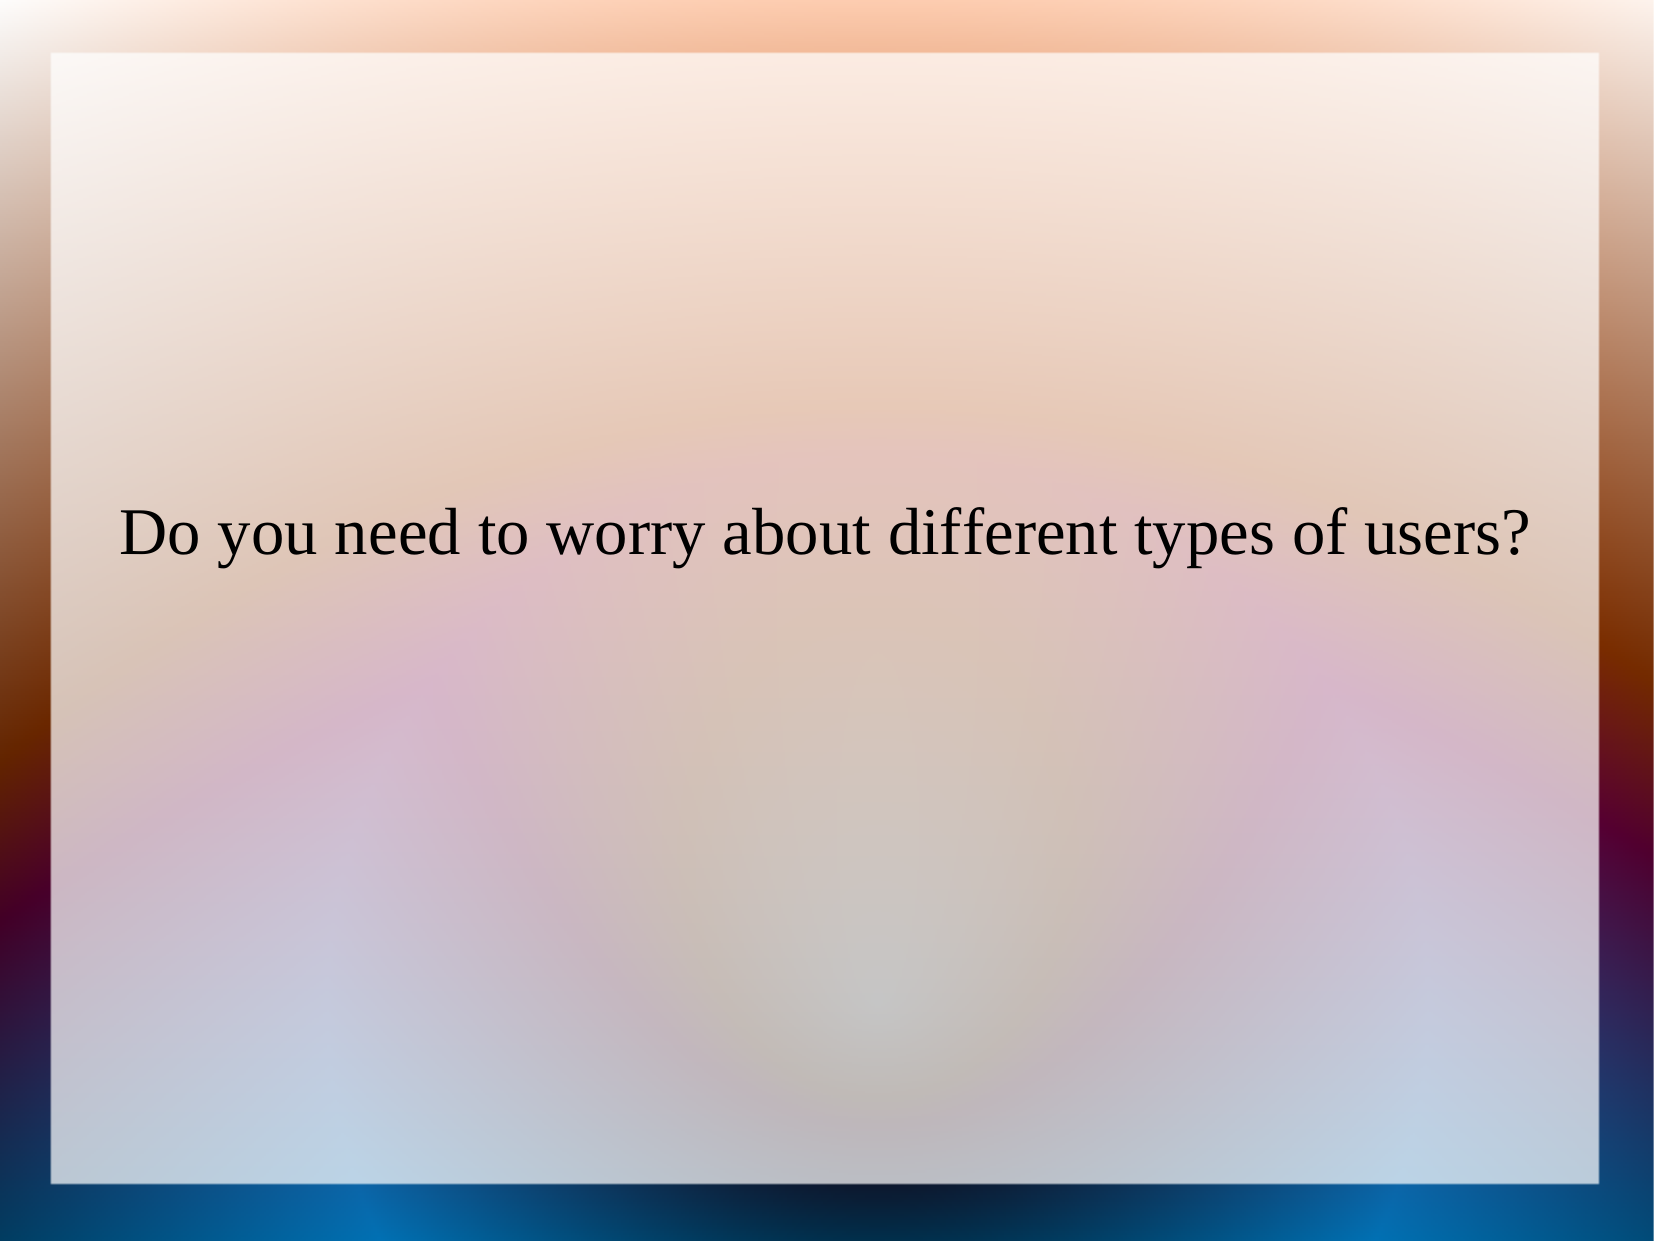

# Do you need to worry about different types of users?